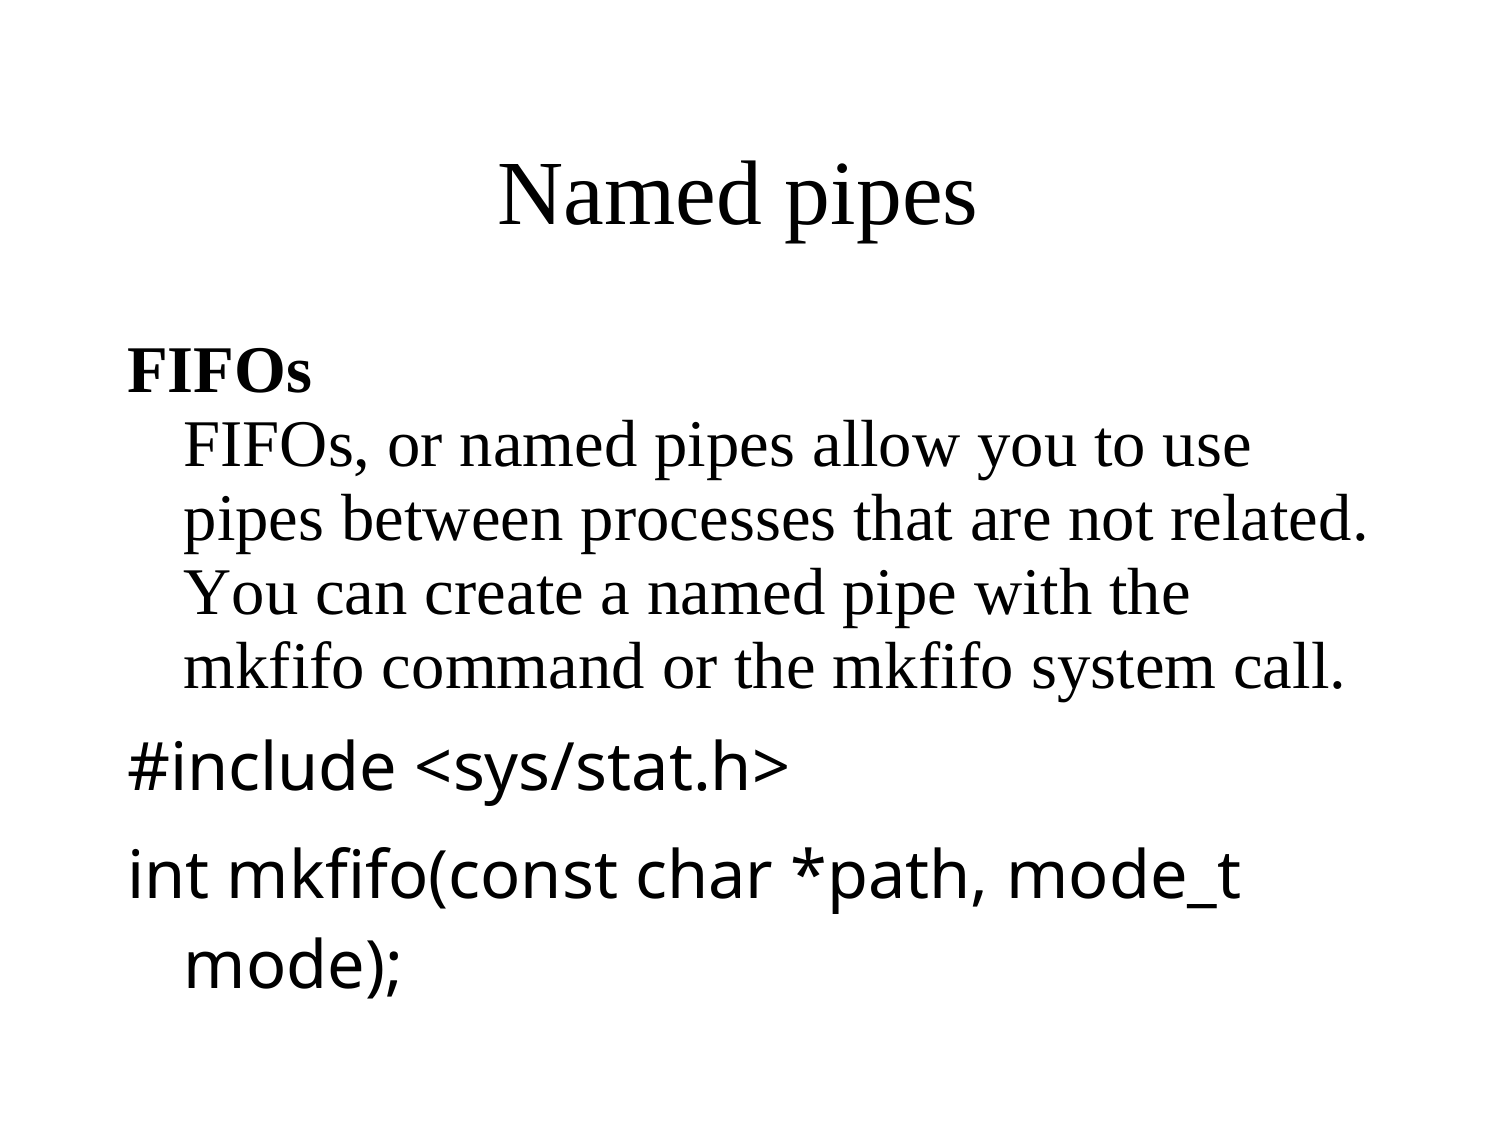

# Named pipes
FIFOs
FIFOs, or named pipes allow you to use pipes between processes that are not related.
You can create a named pipe with the mkfifo command or the mkfifo system call.
#include <sys/stat.h>
int mkfifo(const char *path, mode_t mode);